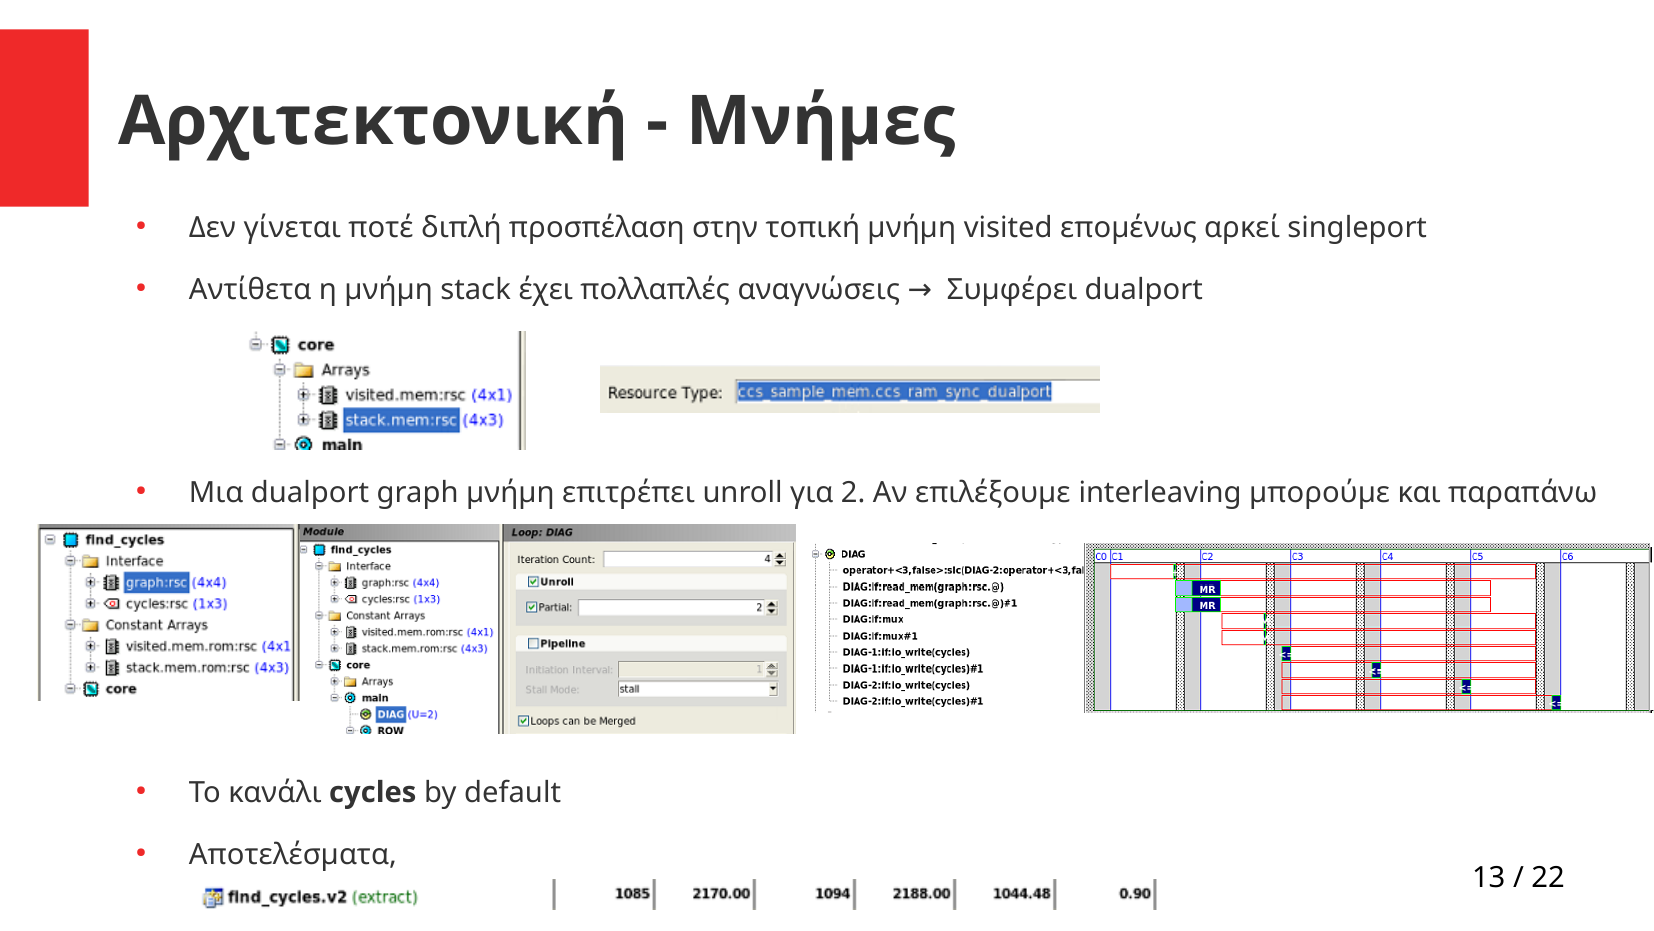

# Αρχιτεκτονική - Μνήμες
Δεν γίνεται ποτέ διπλή προσπέλαση στην τοπική μνήμη visited επομένως αρκεί singleport
Αντίθετα η μνήμη stack έχει πολλαπλές αναγνώσεις → Συμφέρει dualport
Μια dualport graph μνήμη επιτρέπει unroll για 2. Αν επιλέξουμε interleaving μπορούμε και παραπάνω
Το κανάλι cycles by default
Αποτελέσματα,
13